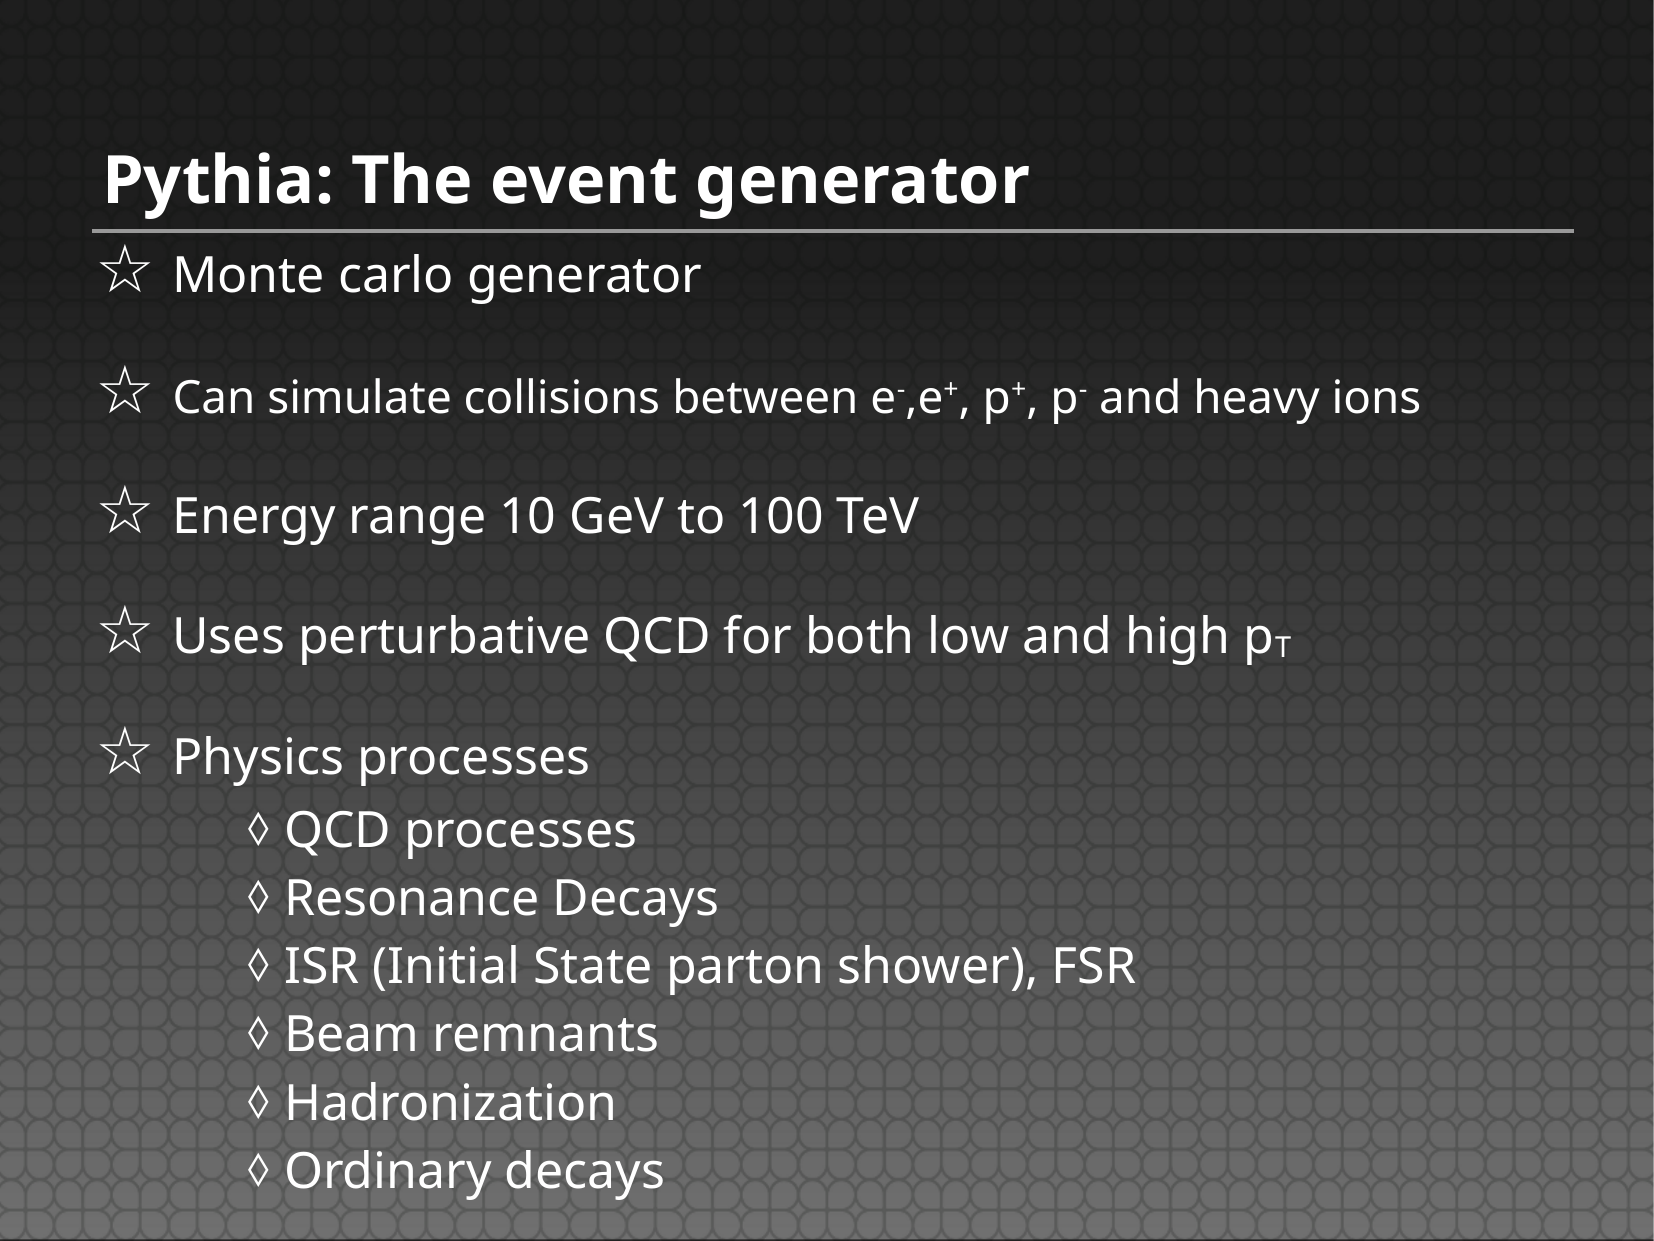

# Pythia: The event generator
☆ Monte carlo generator
☆ Can simulate collisions between e-,e+, p+, p- and heavy ions
☆ Energy range 10 GeV to 100 TeV
☆ Uses perturbative QCD for both low and high pT
☆ Physics processes
 	⬨ QCD processes
		⬨ Resonance Decays
		⬨ ISR (Initial State parton shower), FSR
		⬨ Beam remnants
		⬨ Hadronization
		⬨ Ordinary decays